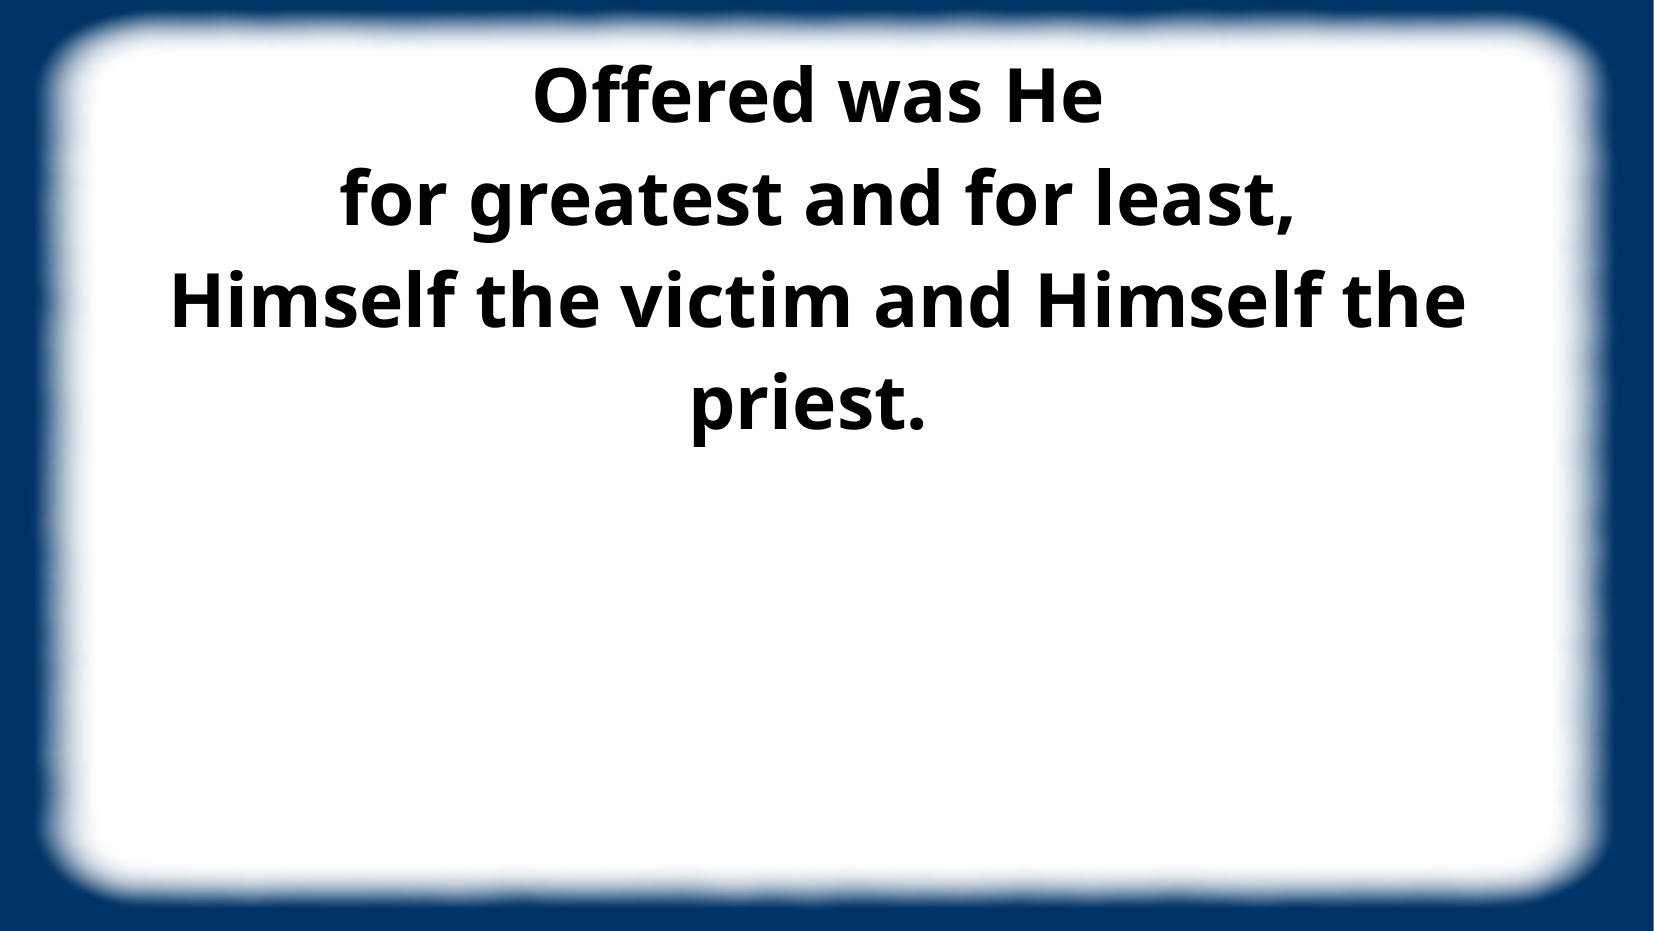

Offered was He
for greatest and for least,
Himself the victim and Himself the priest.